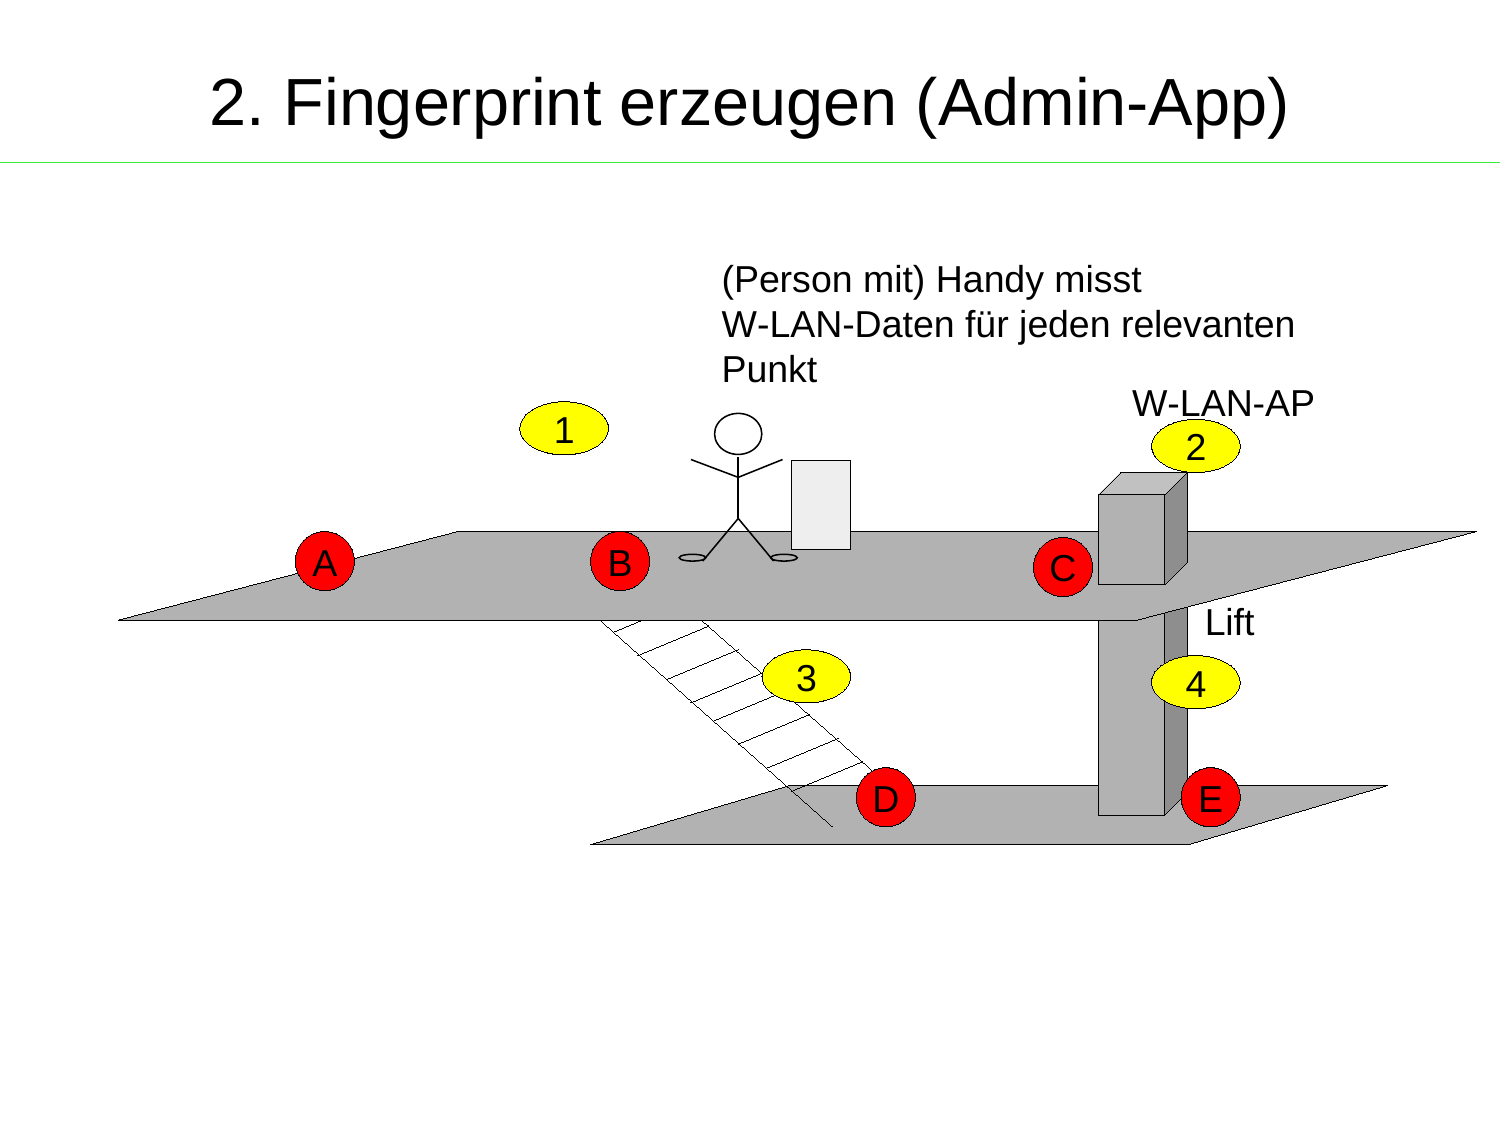

# 2. Fingerprint erzeugen (Admin-App)
(Person mit) Handy misst
W-LAN-Daten für jeden relevanten
Punkt
W-LAN-AP
1
2
3
4
A
B
C
D
E
Lift